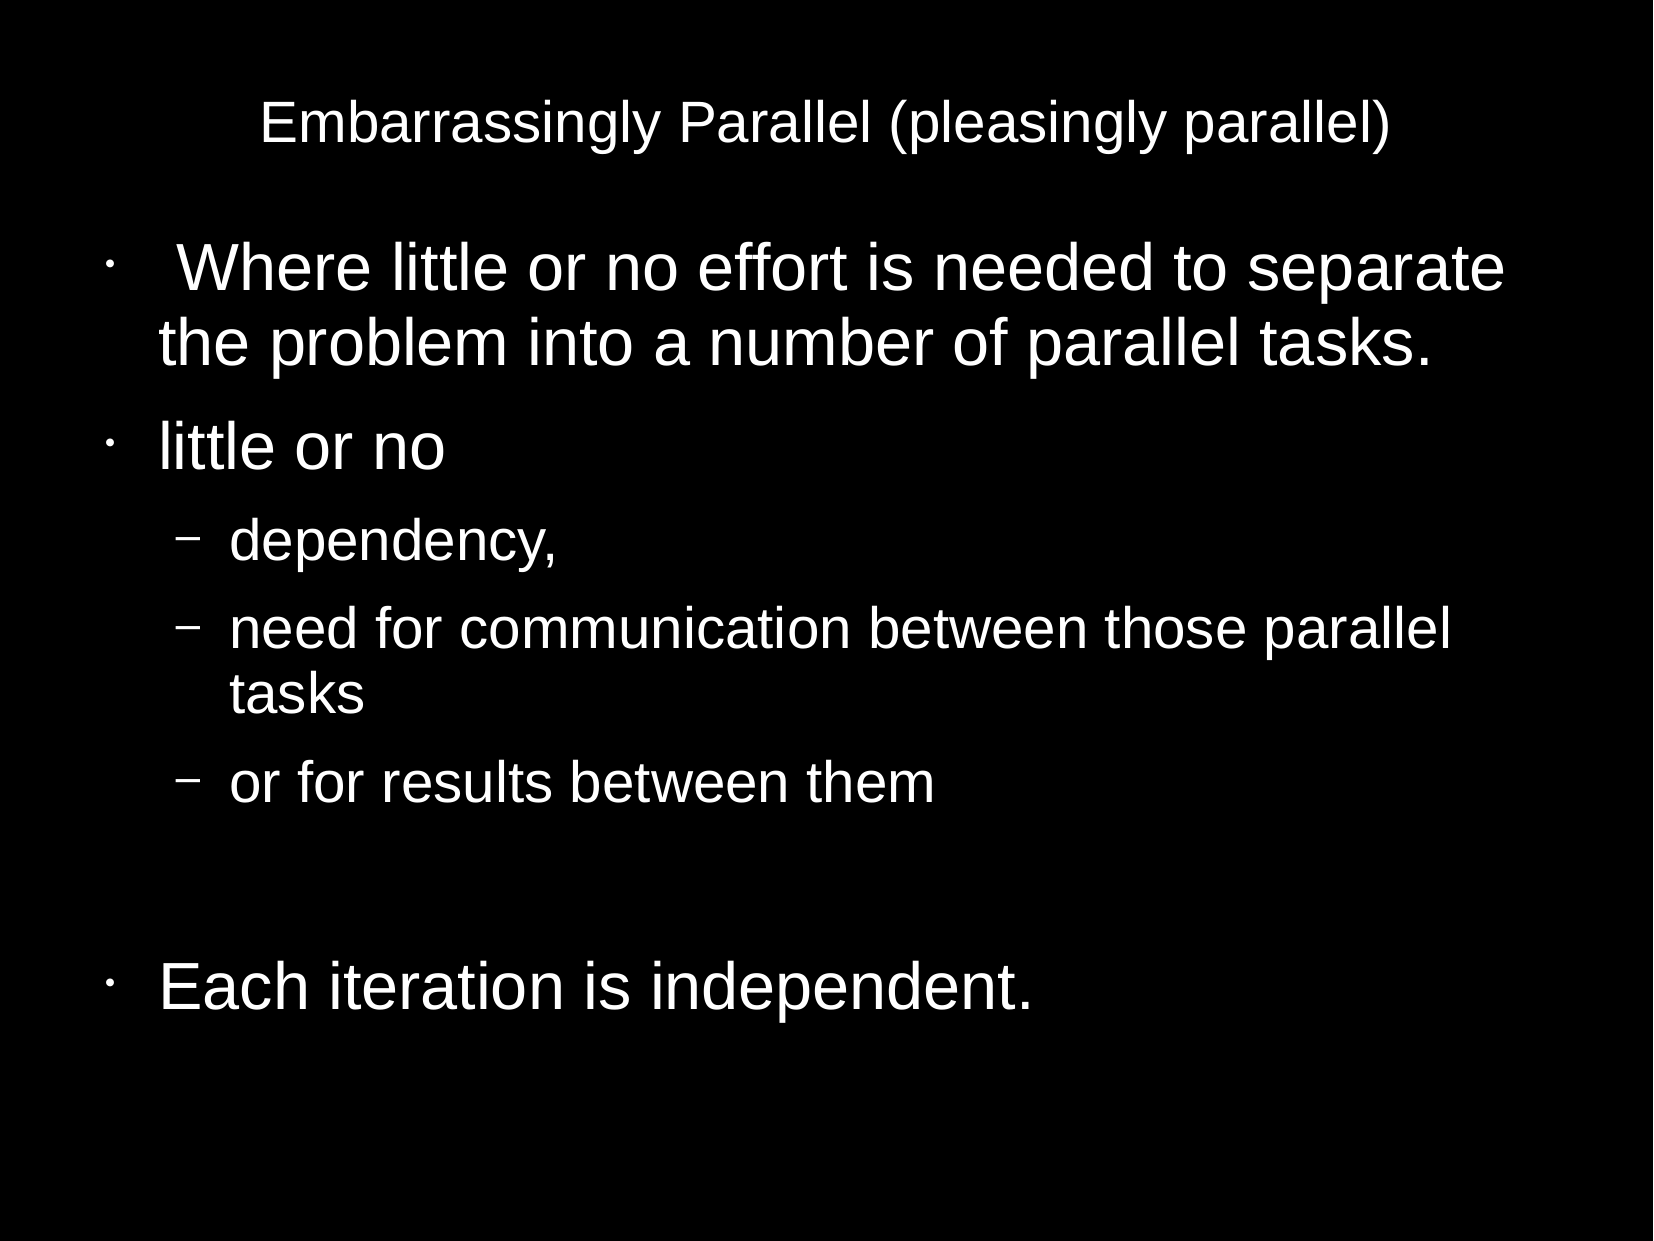

# Embarrassingly Parallel (pleasingly parallel)
 Where little or no effort is needed to separate the problem into a number of parallel tasks.
little or no
dependency,
need for communication between those parallel tasks
or for results between them
Each iteration is independent.